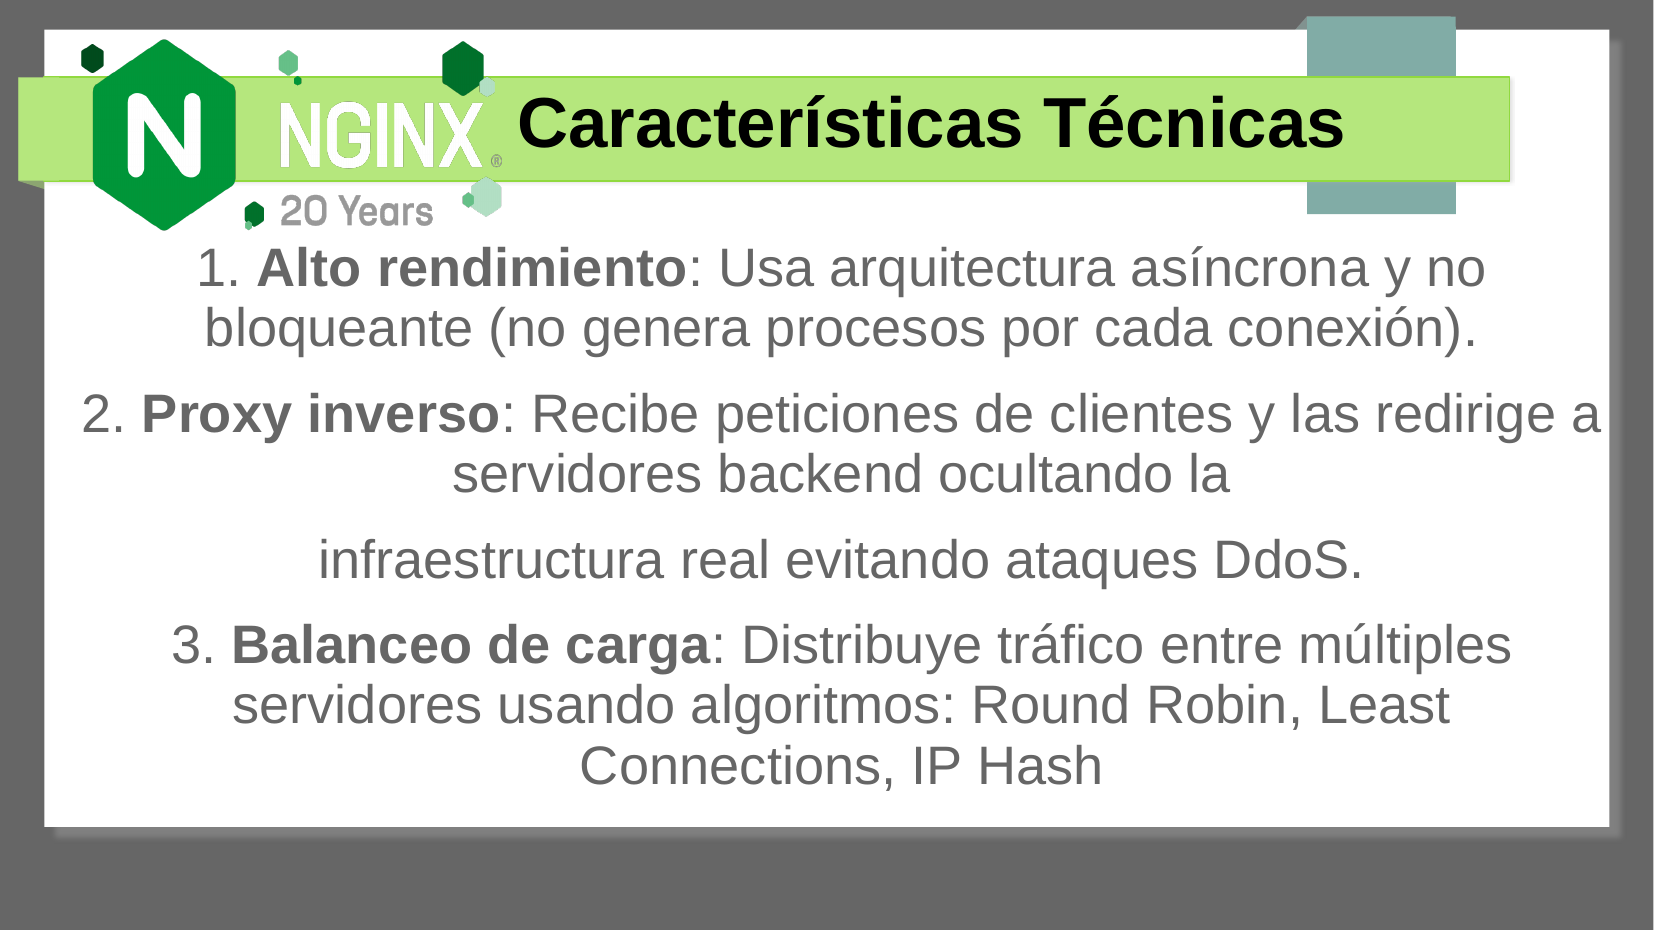

# Características Técnicas
1. Alto rendimiento: Usa arquitectura asíncrona y no bloqueante (no genera procesos por cada conexión).
2. Proxy inverso: Recibe peticiones de clientes y las redirige a servidores backend ocultando la
infraestructura real evitando ataques DdoS.
3. Balanceo de carga: Distribuye tráfico entre múltiples servidores usando algoritmos: Round Robin, Least Connections, IP Hash